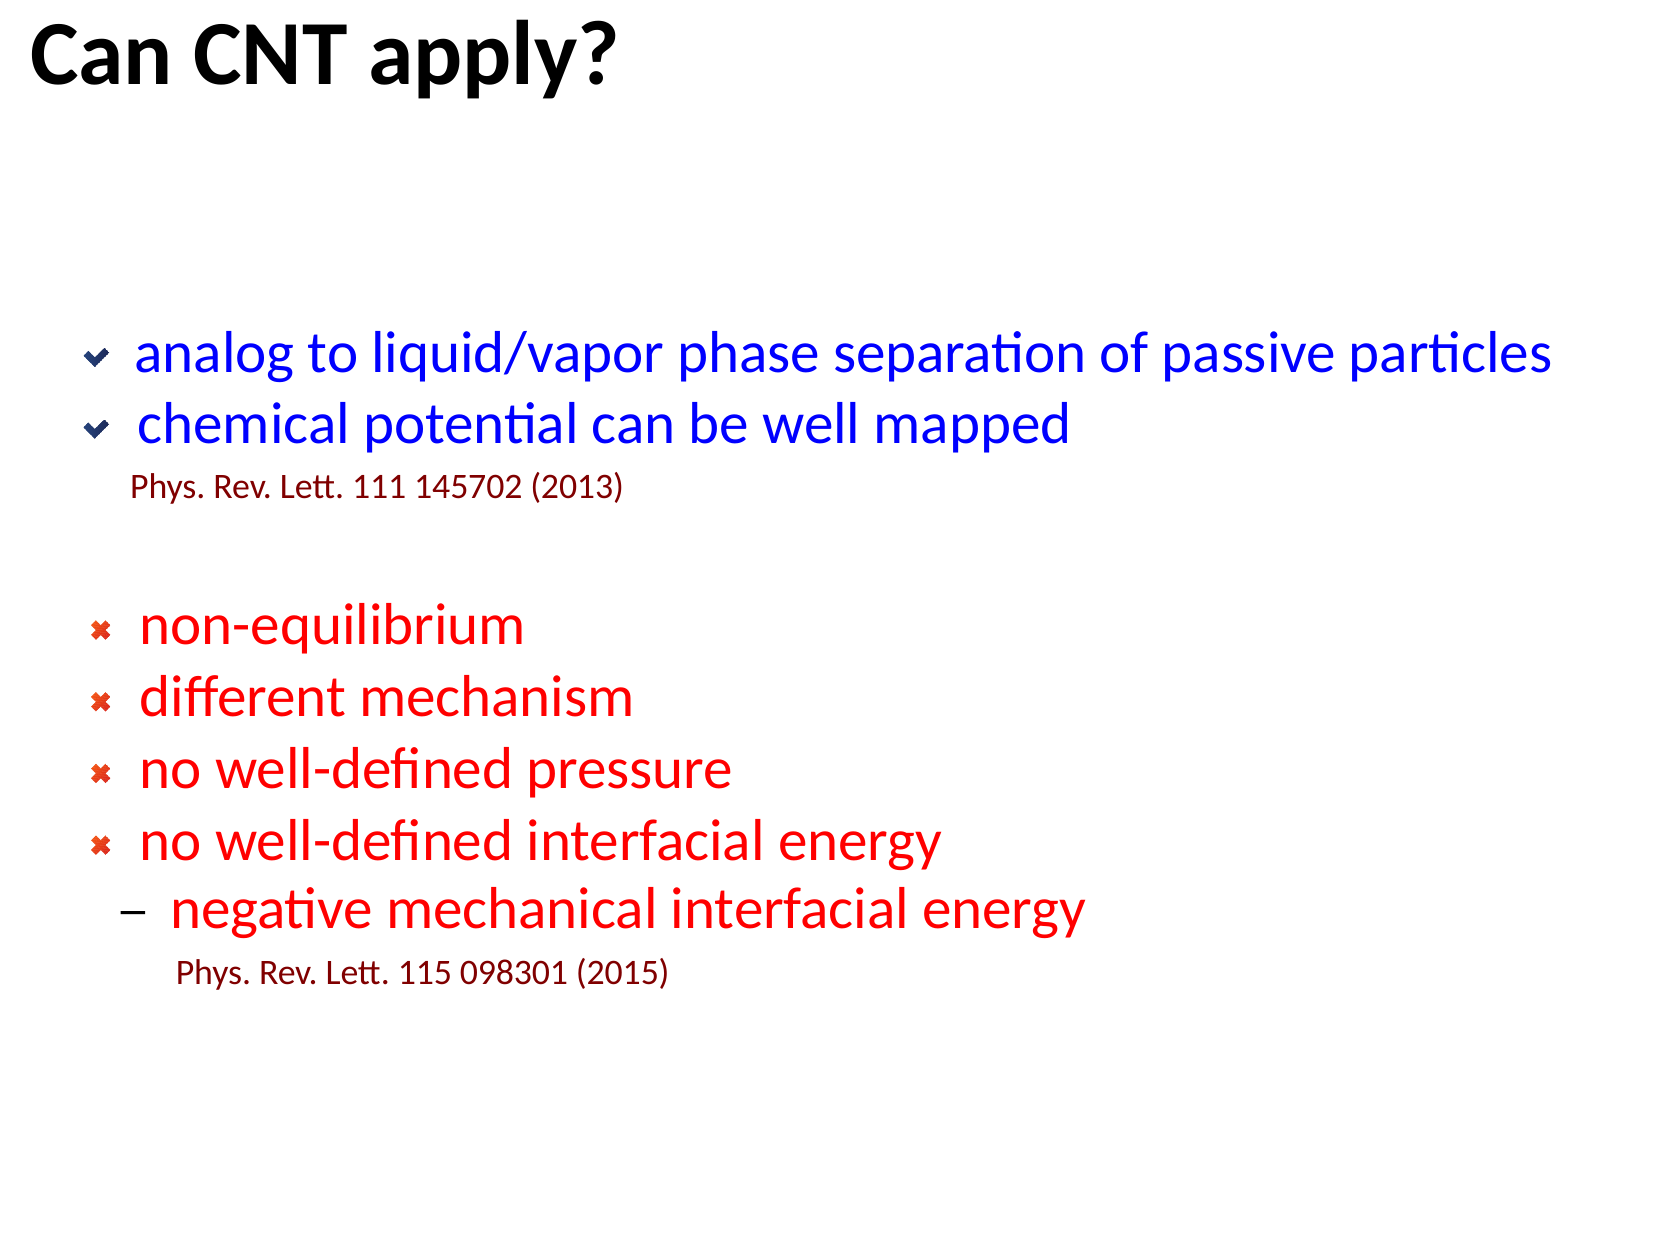

# Can CNT apply?
 analog to liquid/vapor phase separation of passive particles
 chemical potential can be well mapped
 	Phys. Rev. Lett. 111 145702 (2013)
 non-equilibrium
 different mechanism
 no well-defined pressure
 no well-defined interfacial energy
 negative mechanical interfacial energy
	Phys. Rev. Lett. 115 098301 (2015)